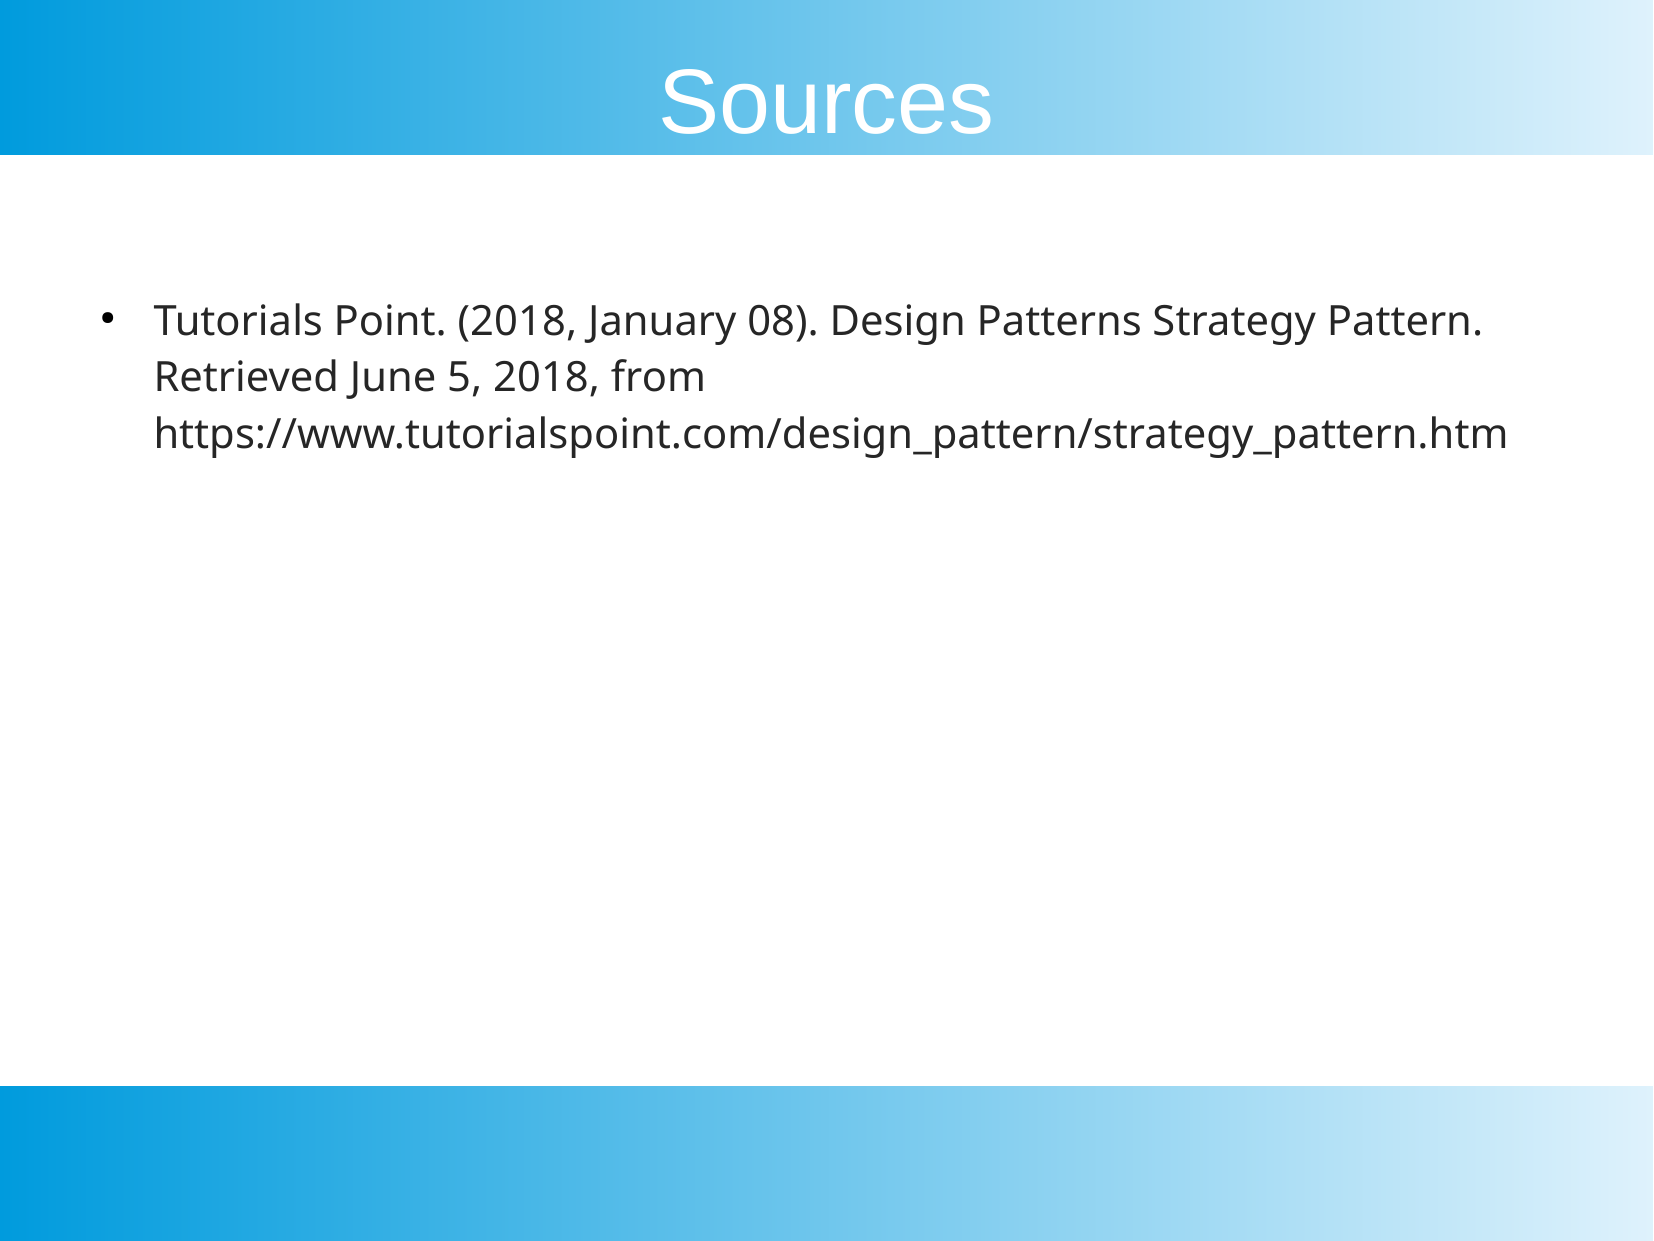

# Sources
Tutorials Point. (2018, January 08). Design Patterns Strategy Pattern. Retrieved June 5, 2018, from https://www.tutorialspoint.com/design_pattern/strategy_pattern.htm